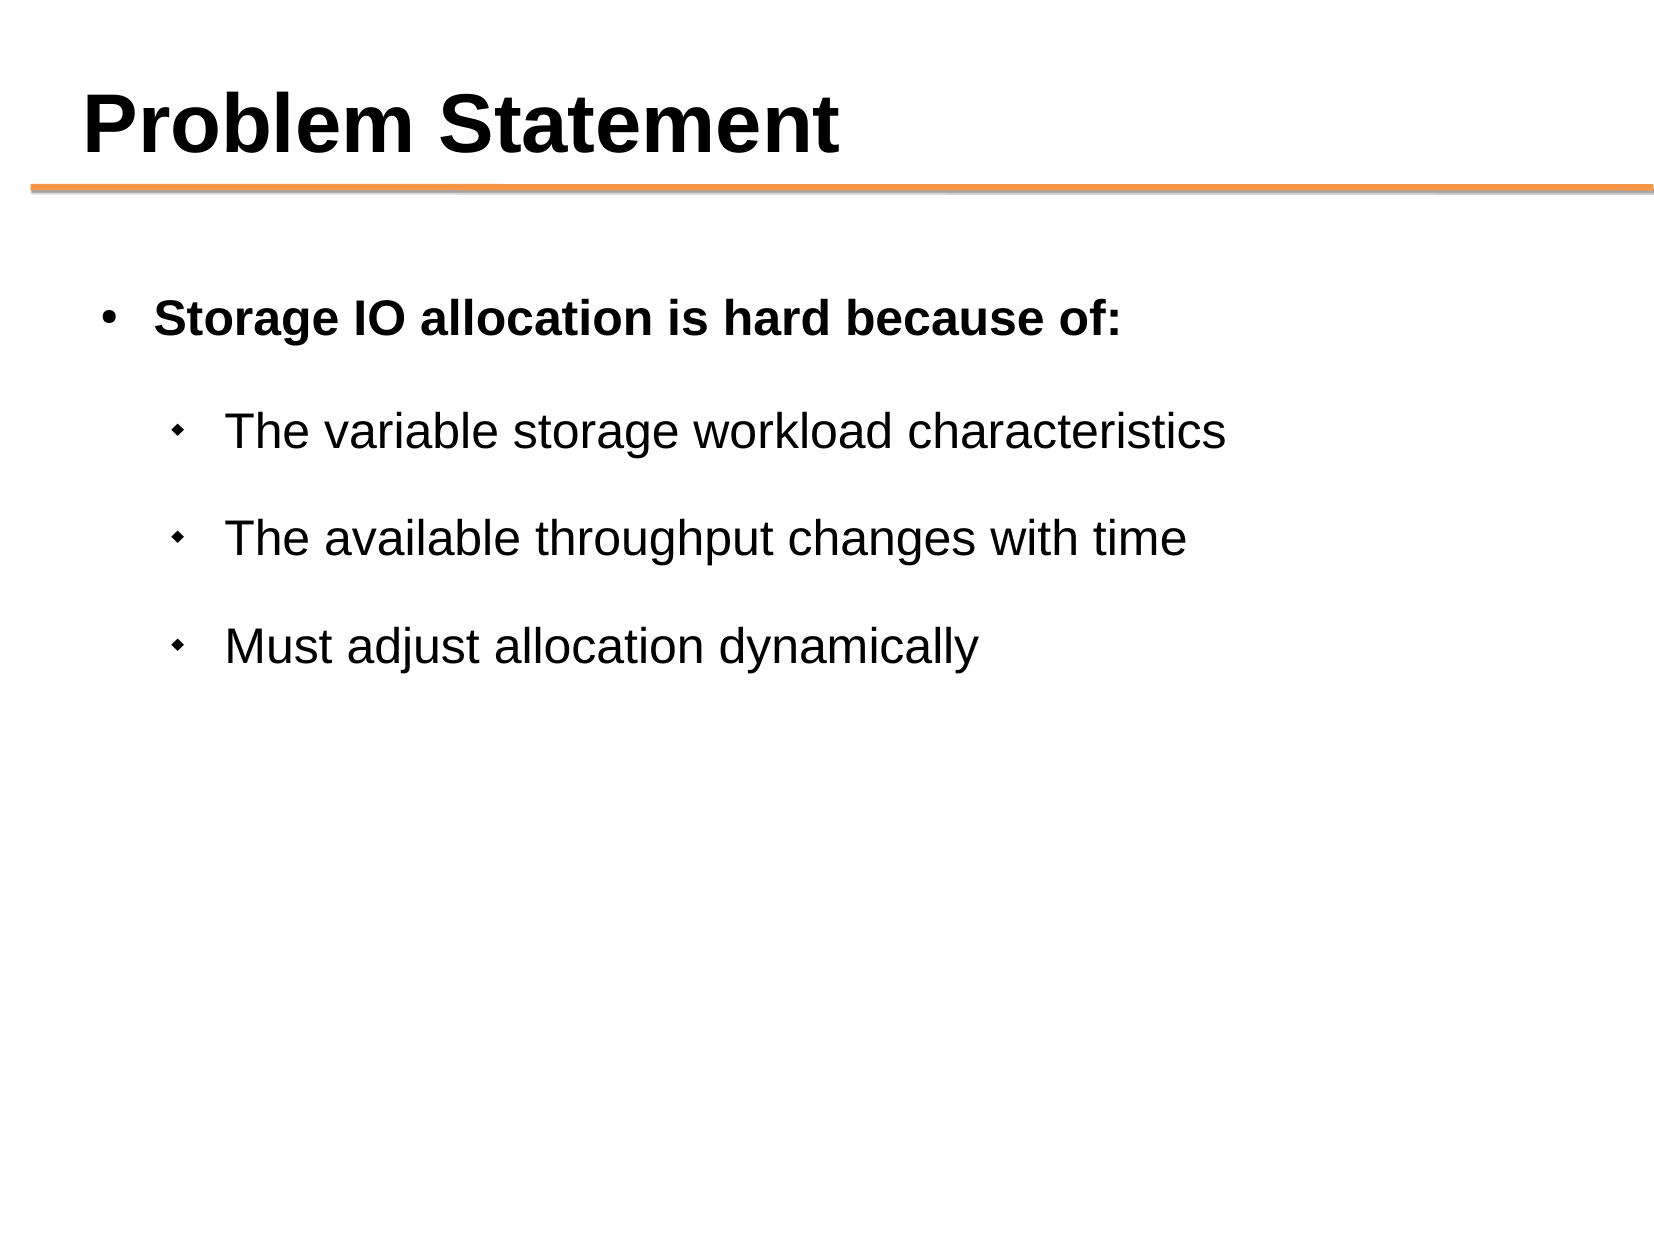

# Problem Statement
Storage IO allocation is hard because of:
The variable storage workload characteristics
The available throughput changes with time
Must adjust allocation dynamically